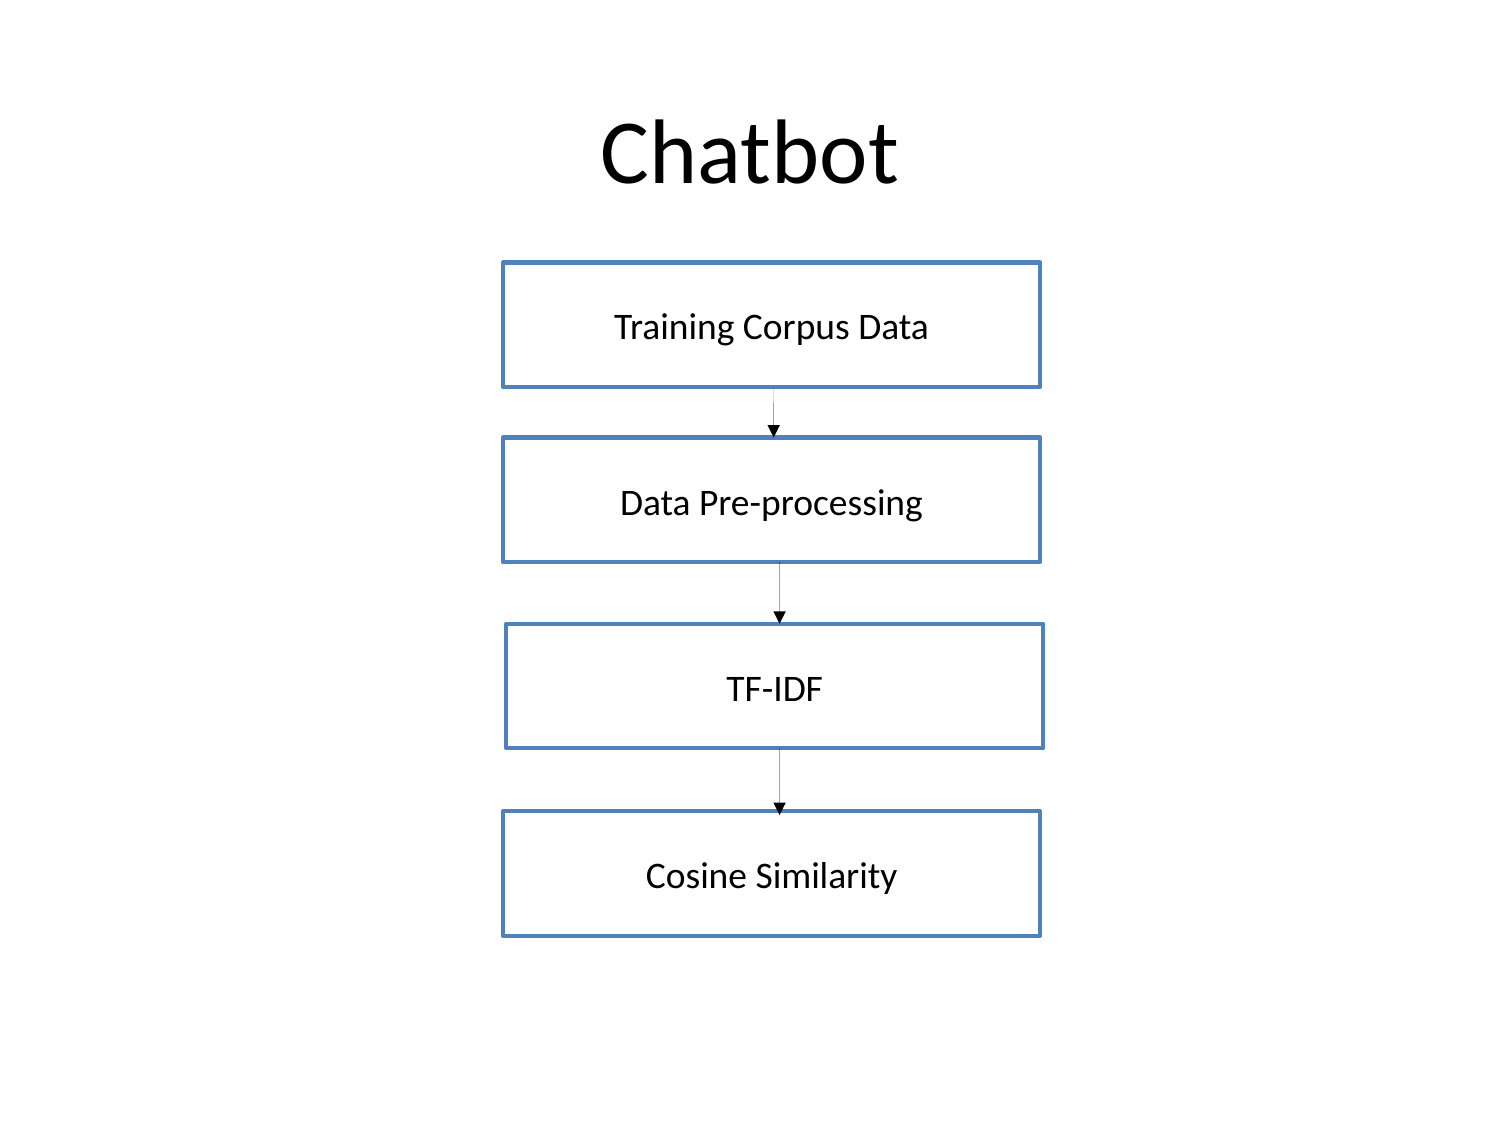

Chatbot
Training Corpus Data
Data Pre-processing
TF-IDF
Cosine Similarity